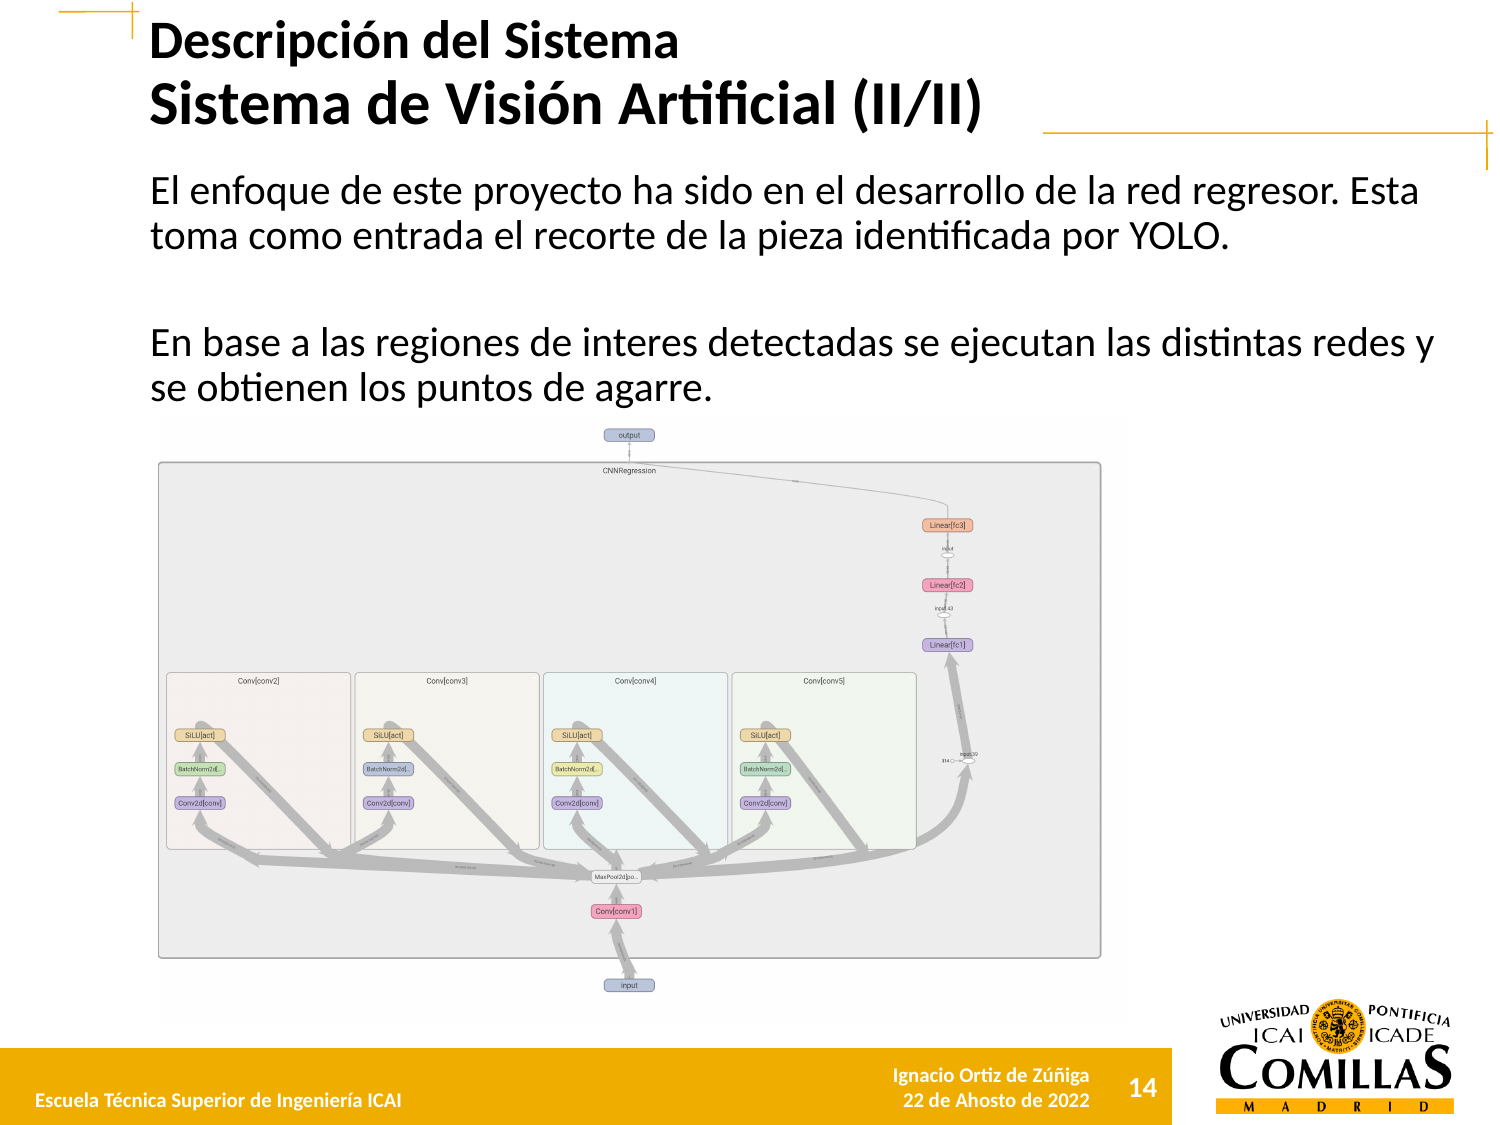

# Descripción del Sistema Sistema de Visión Artificial (II/II)
El enfoque de este proyecto ha sido en el desarrollo de la red regresor. Esta toma como entrada el recorte de la pieza identificada por YOLO.
En base a las regiones de interes detectadas se ejecutan las distintas redes y se obtienen los puntos de agarre.